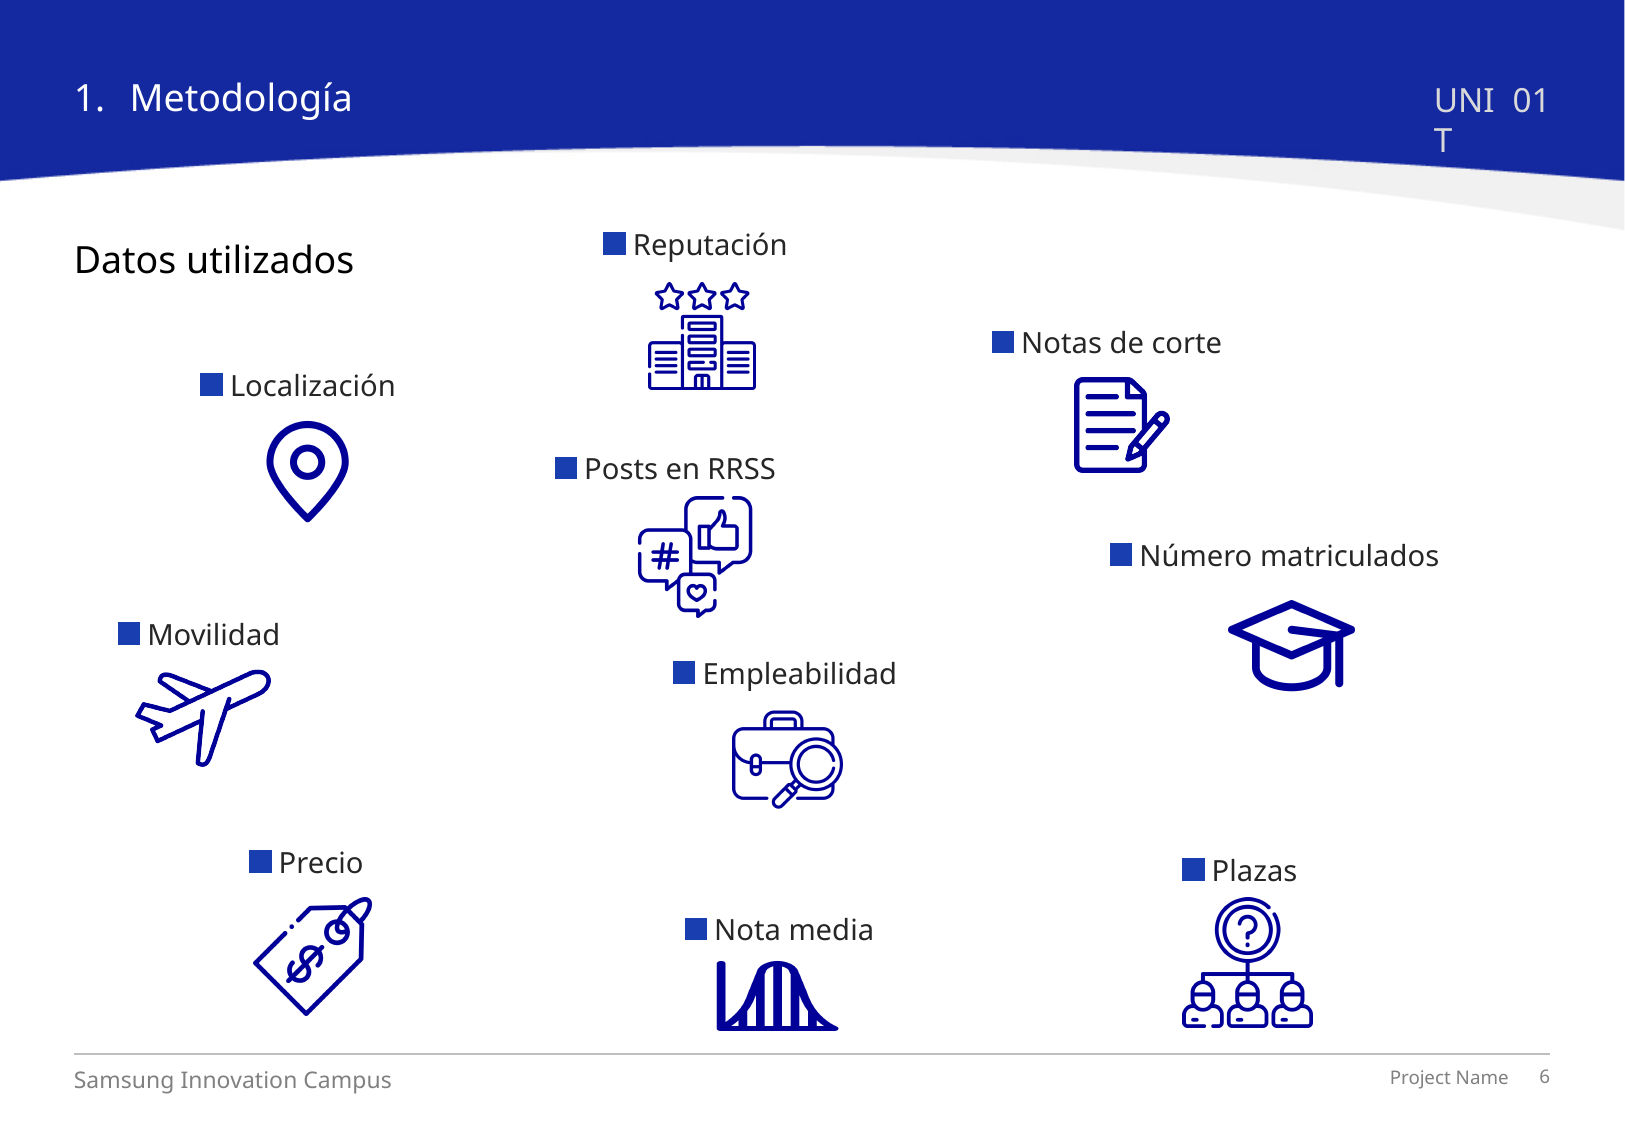

1.
Metodología
UNIT
01
Reputación
Datos utilizados
Notas de corte
Localización
Posts en RRSS
Número matriculados
Movilidad
Empleabilidad
Precio
Plazas
Nota media